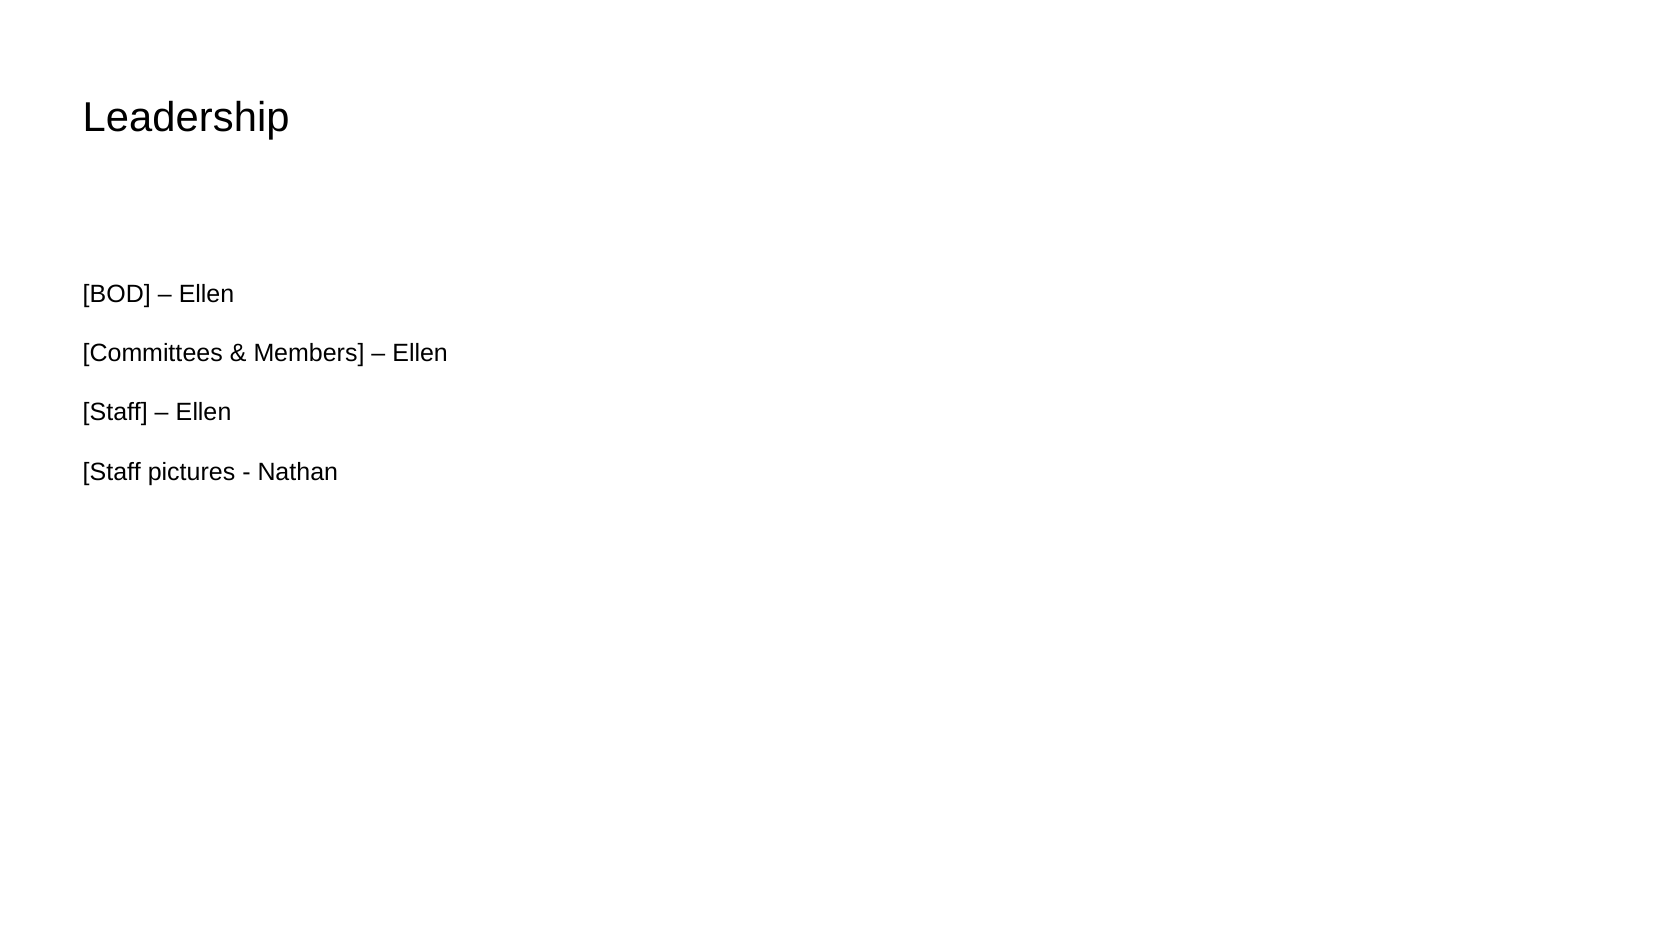

# Leadership
[BOD] – Ellen
[Committees & Members] – Ellen
[Staff] – Ellen
[Staff pictures - Nathan